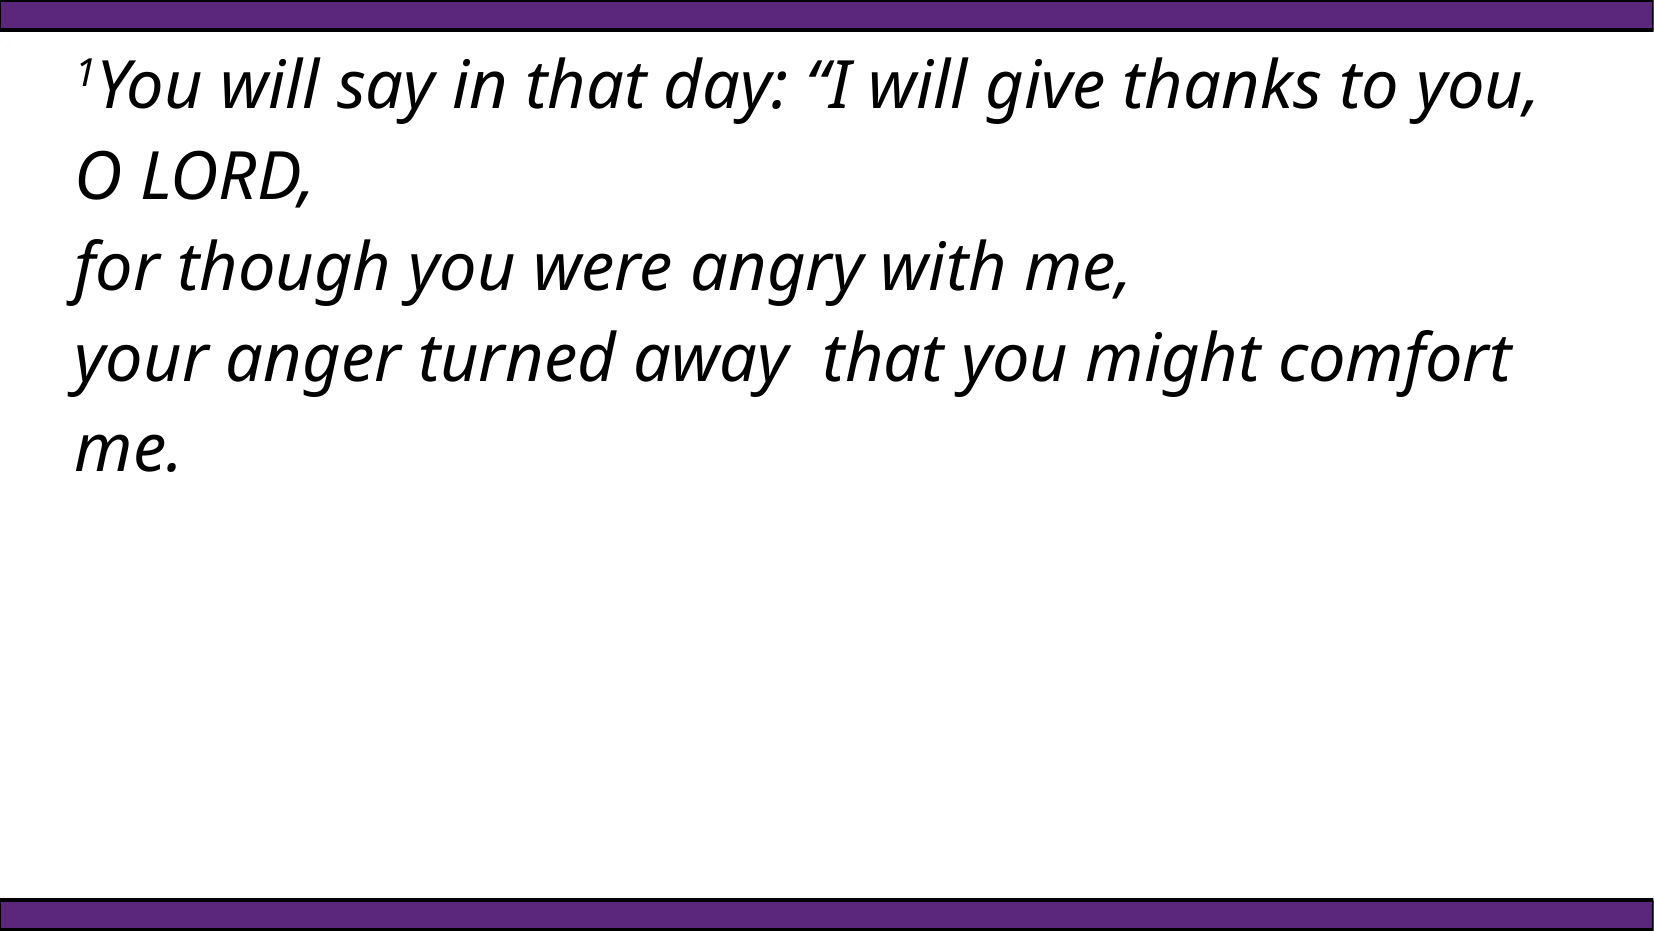

1You will say in that day: “I will give thanks to you, O LORD,
for though you were angry with me,
your anger turned away that you might comfort me.